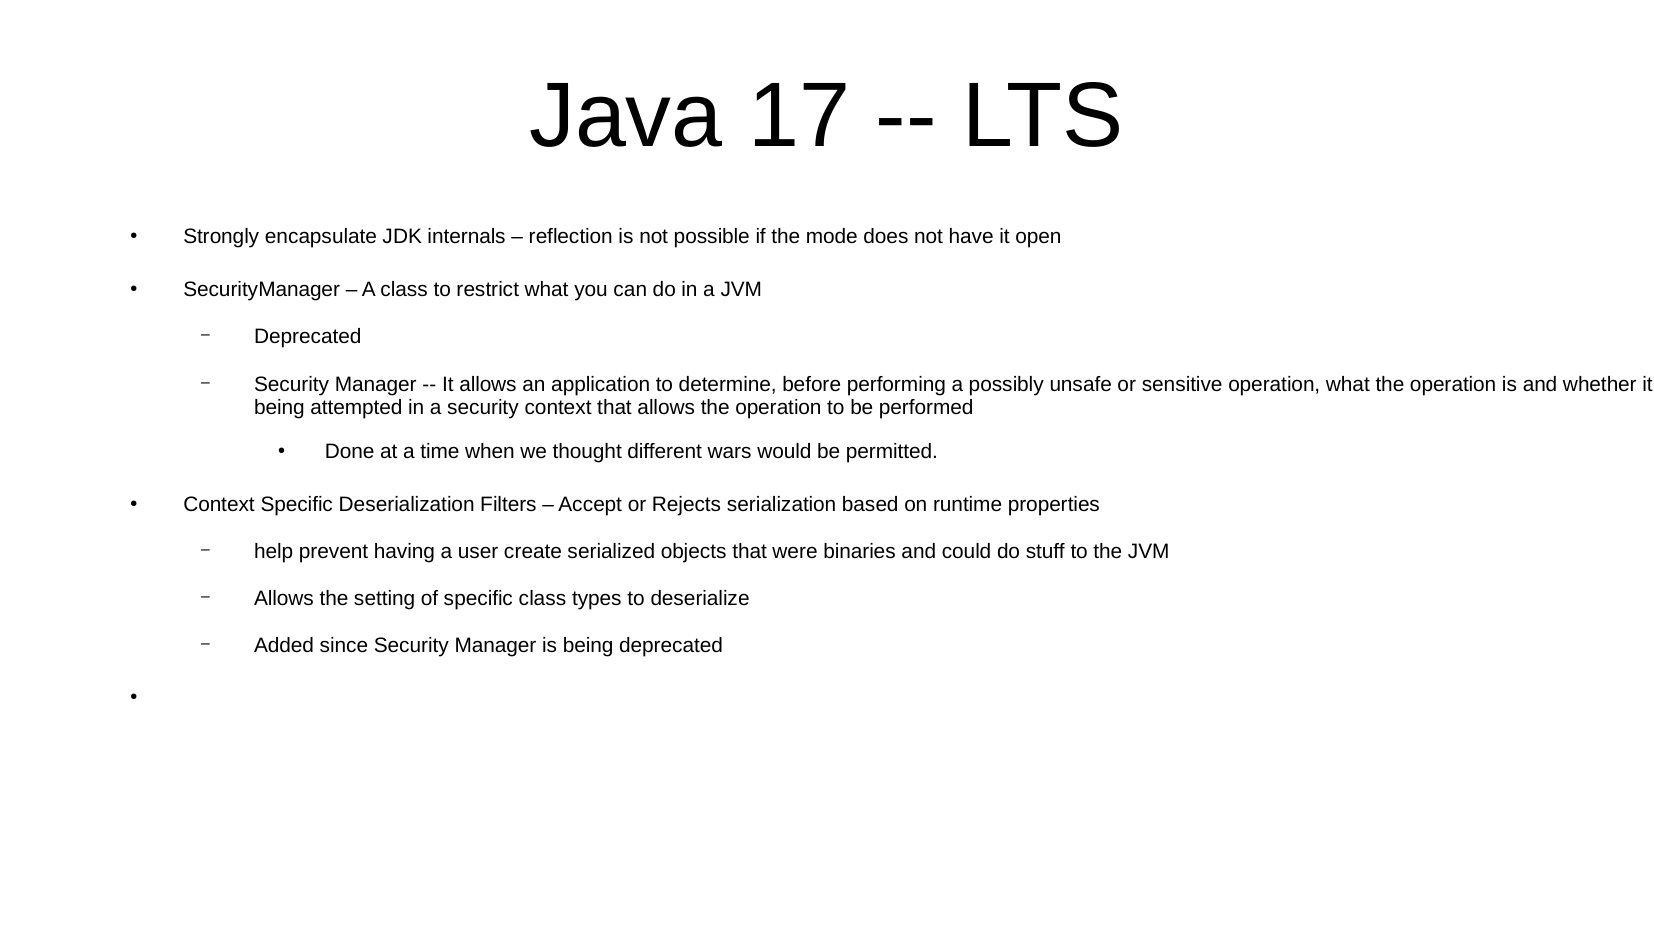

# Java 17 -- LTS
Strongly encapsulate JDK internals – reflection is not possible if the mode does not have it open
SecurityManager – A class to restrict what you can do in a JVM
Deprecated
Security Manager -- It allows an application to determine, before performing a possibly unsafe or sensitive operation, what the operation is and whether it is being attempted in a security context that allows the operation to be performed
Done at a time when we thought different wars would be permitted.
Context Specific Deserialization Filters – Accept or Rejects serialization based on runtime properties
help prevent having a user create serialized objects that were binaries and could do stuff to the JVM
Allows the setting of specific class types to deserialize
Added since Security Manager is being deprecated